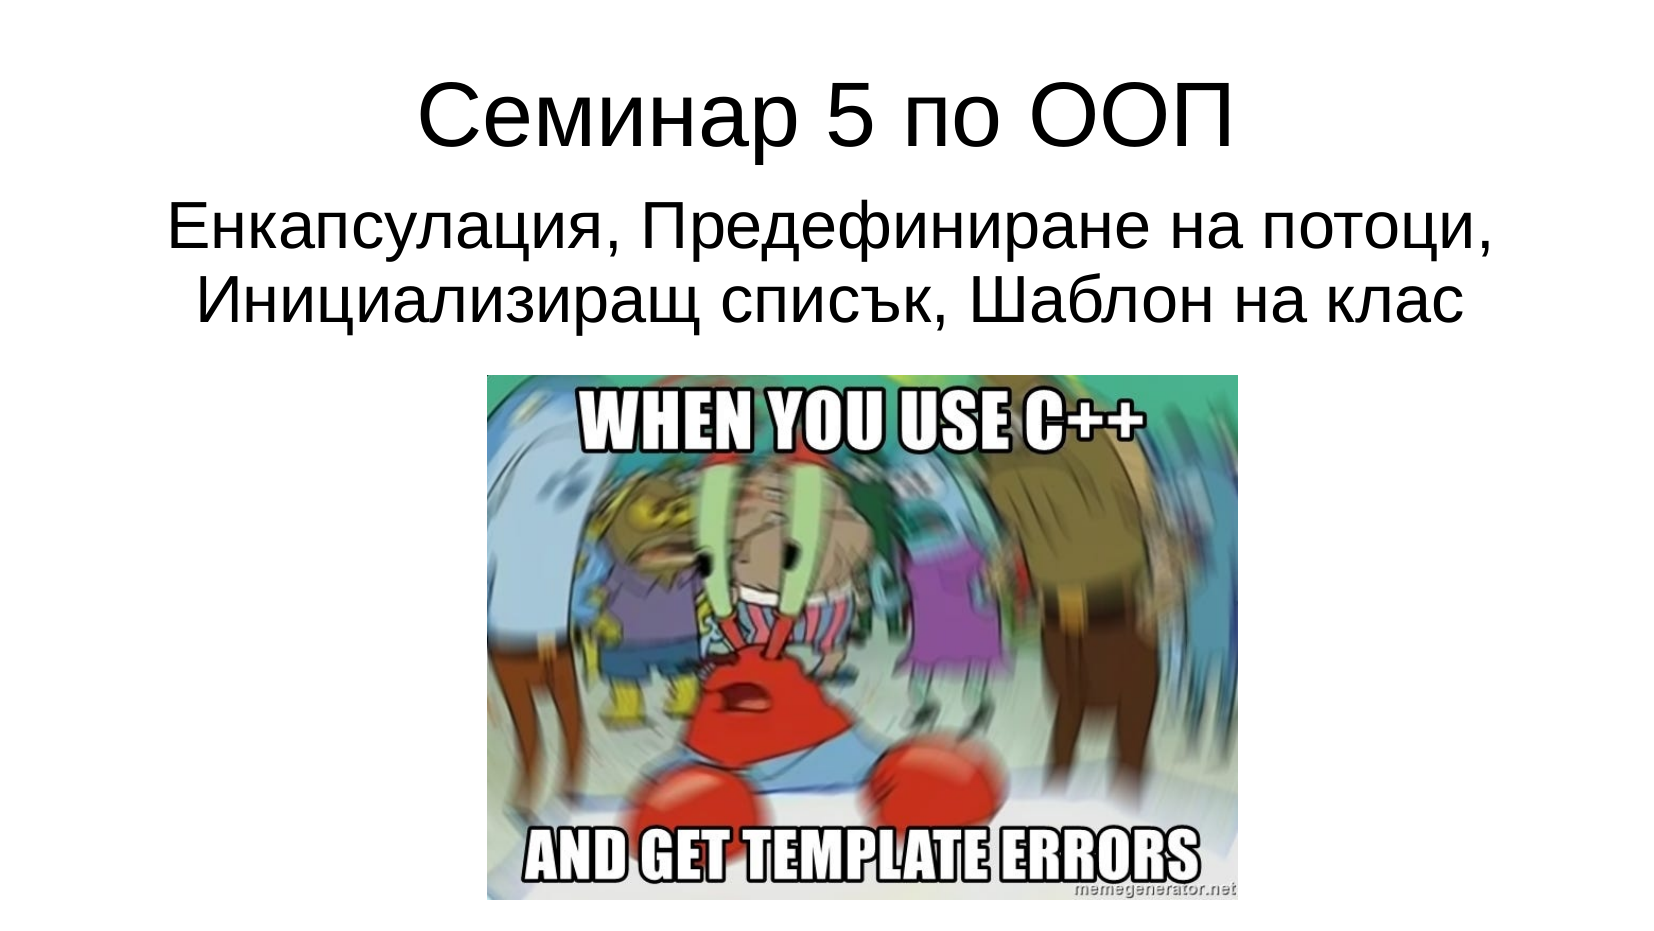

# Семинар 5 по ООП
Енкапсулация, Предефиниране на потоци, Инициализиращ списък, Шаблон на клас